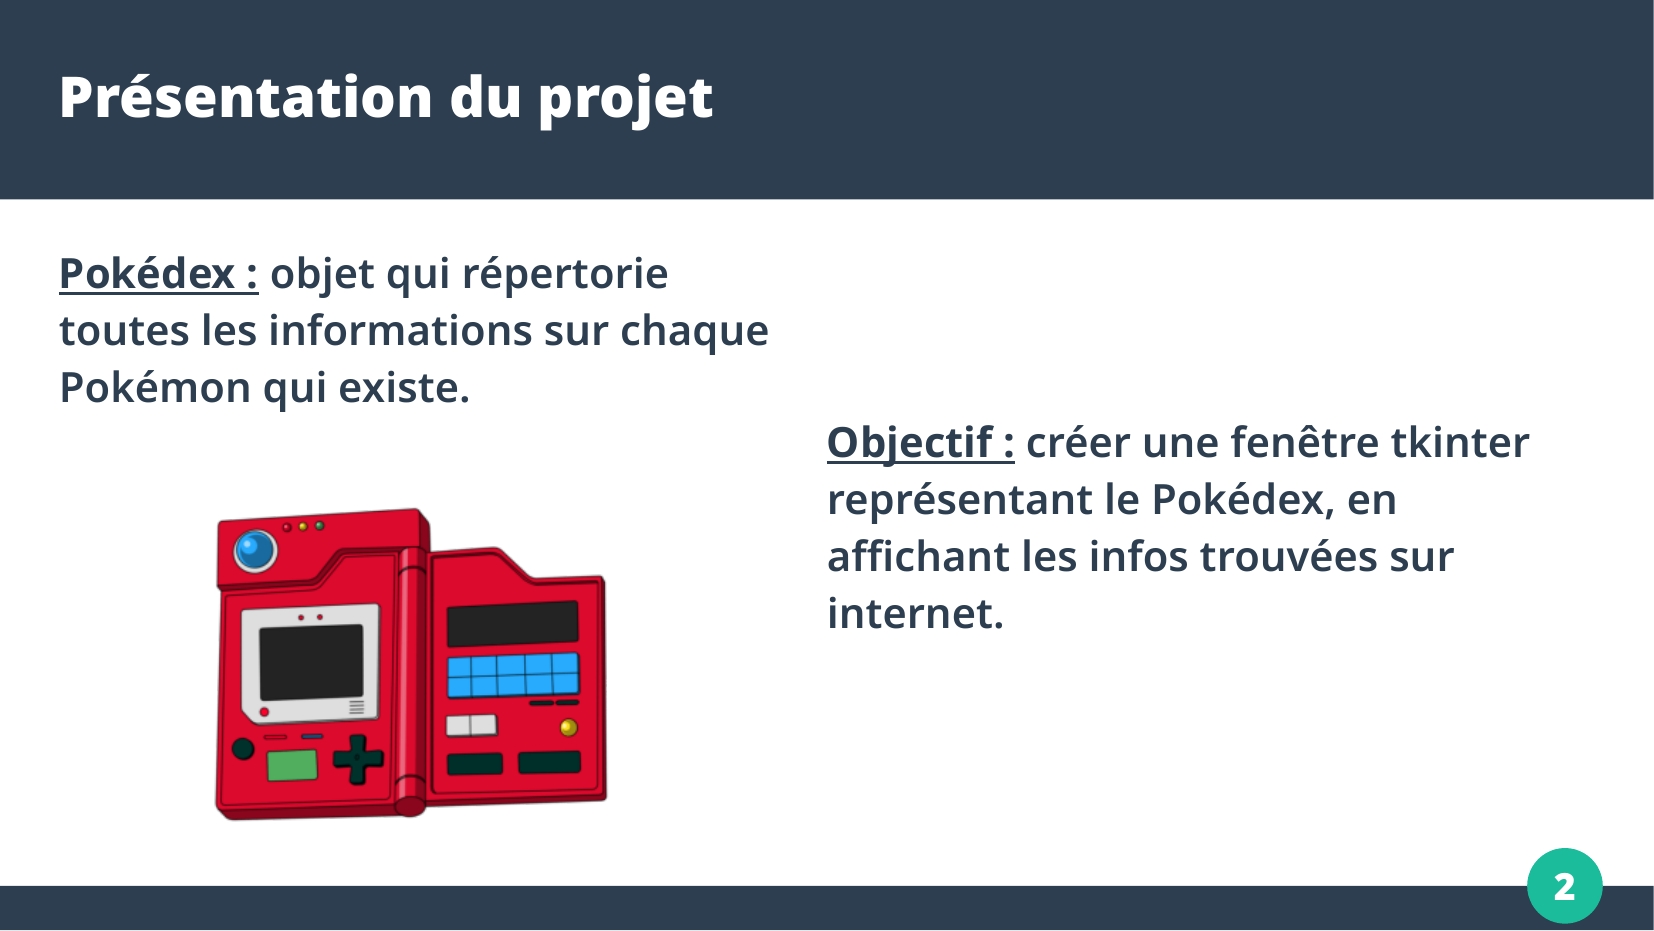

# Présentation du projet
Pokédex : objet qui répertorie toutes les informations sur chaque Pokémon qui existe.
Objectif : créer une fenêtre tkinter représentant le Pokédex, en affichant les infos trouvées sur internet.